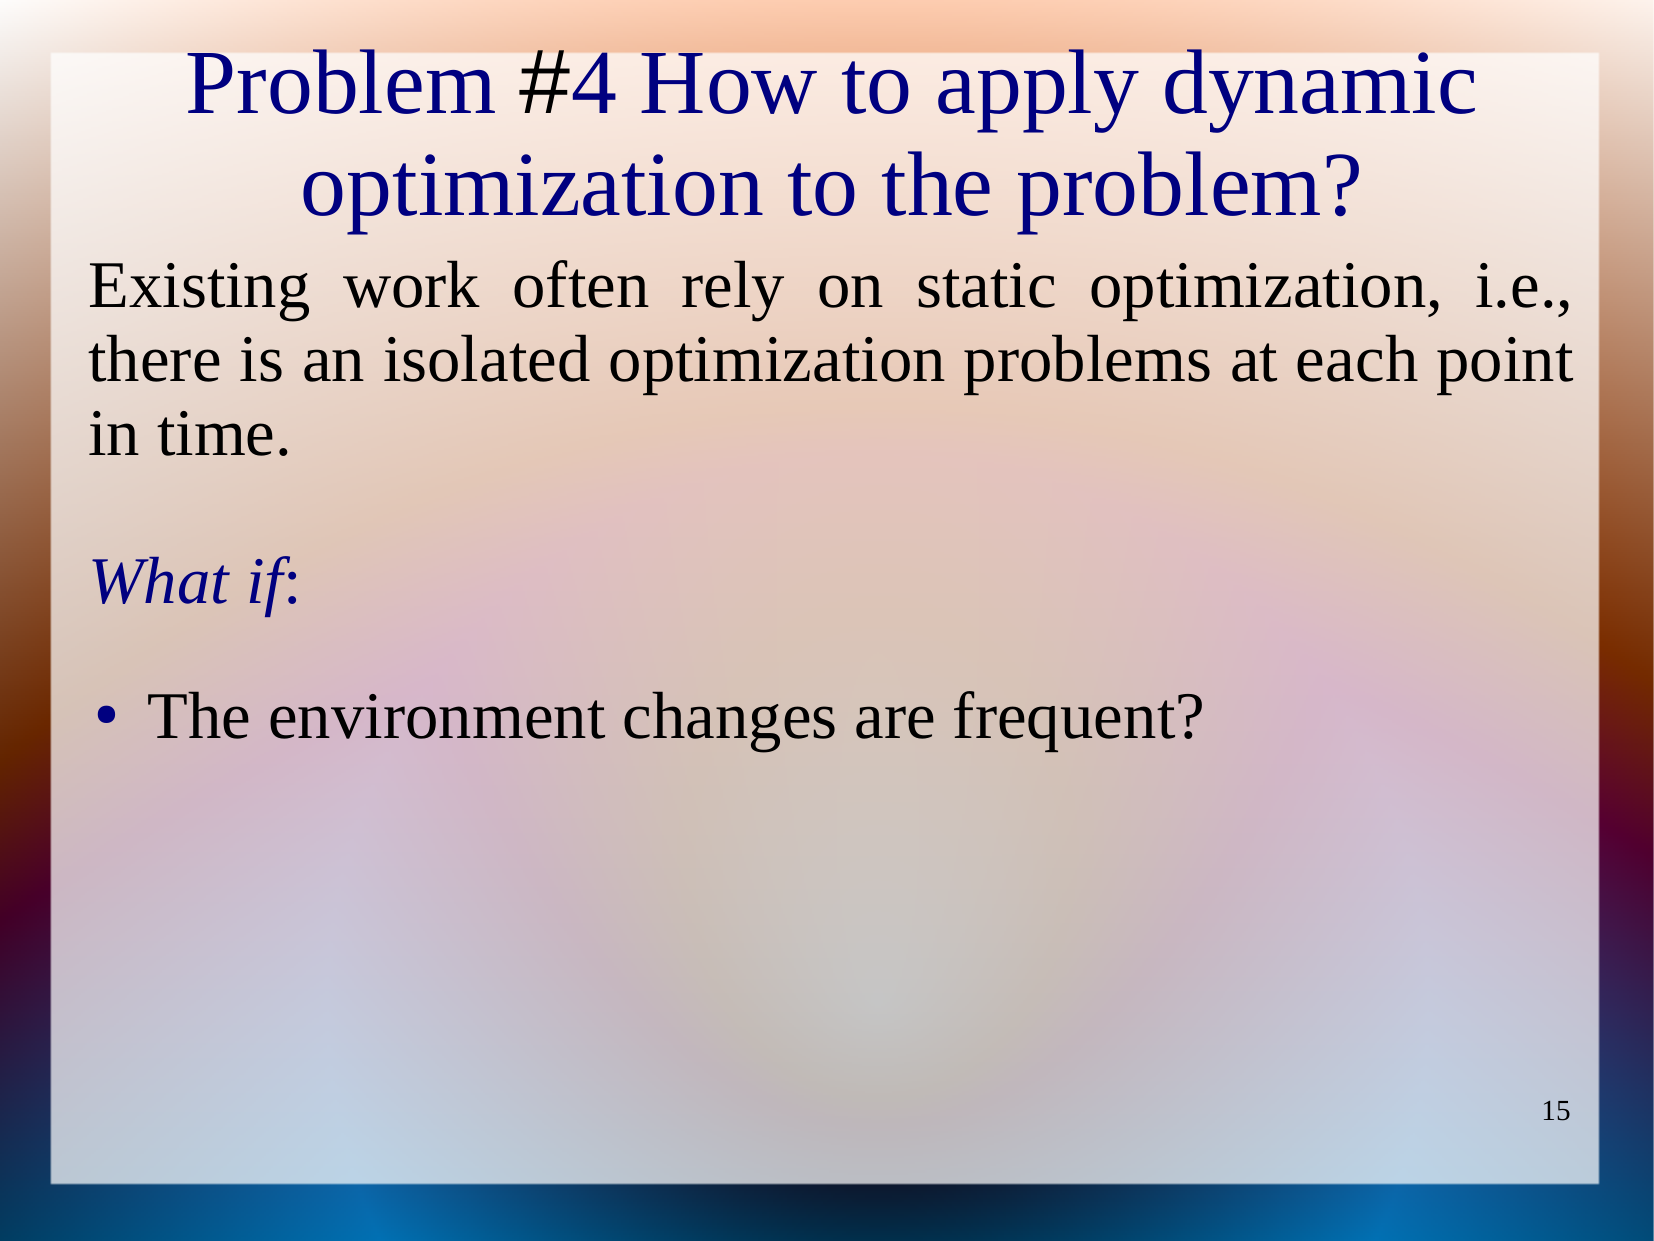

# Problem #4 How to apply dynamic optimization to the problem?
Existing work often rely on static optimization, i.e., there is an isolated optimization problems at each point in time.
What if:
The environment changes are frequent?
15